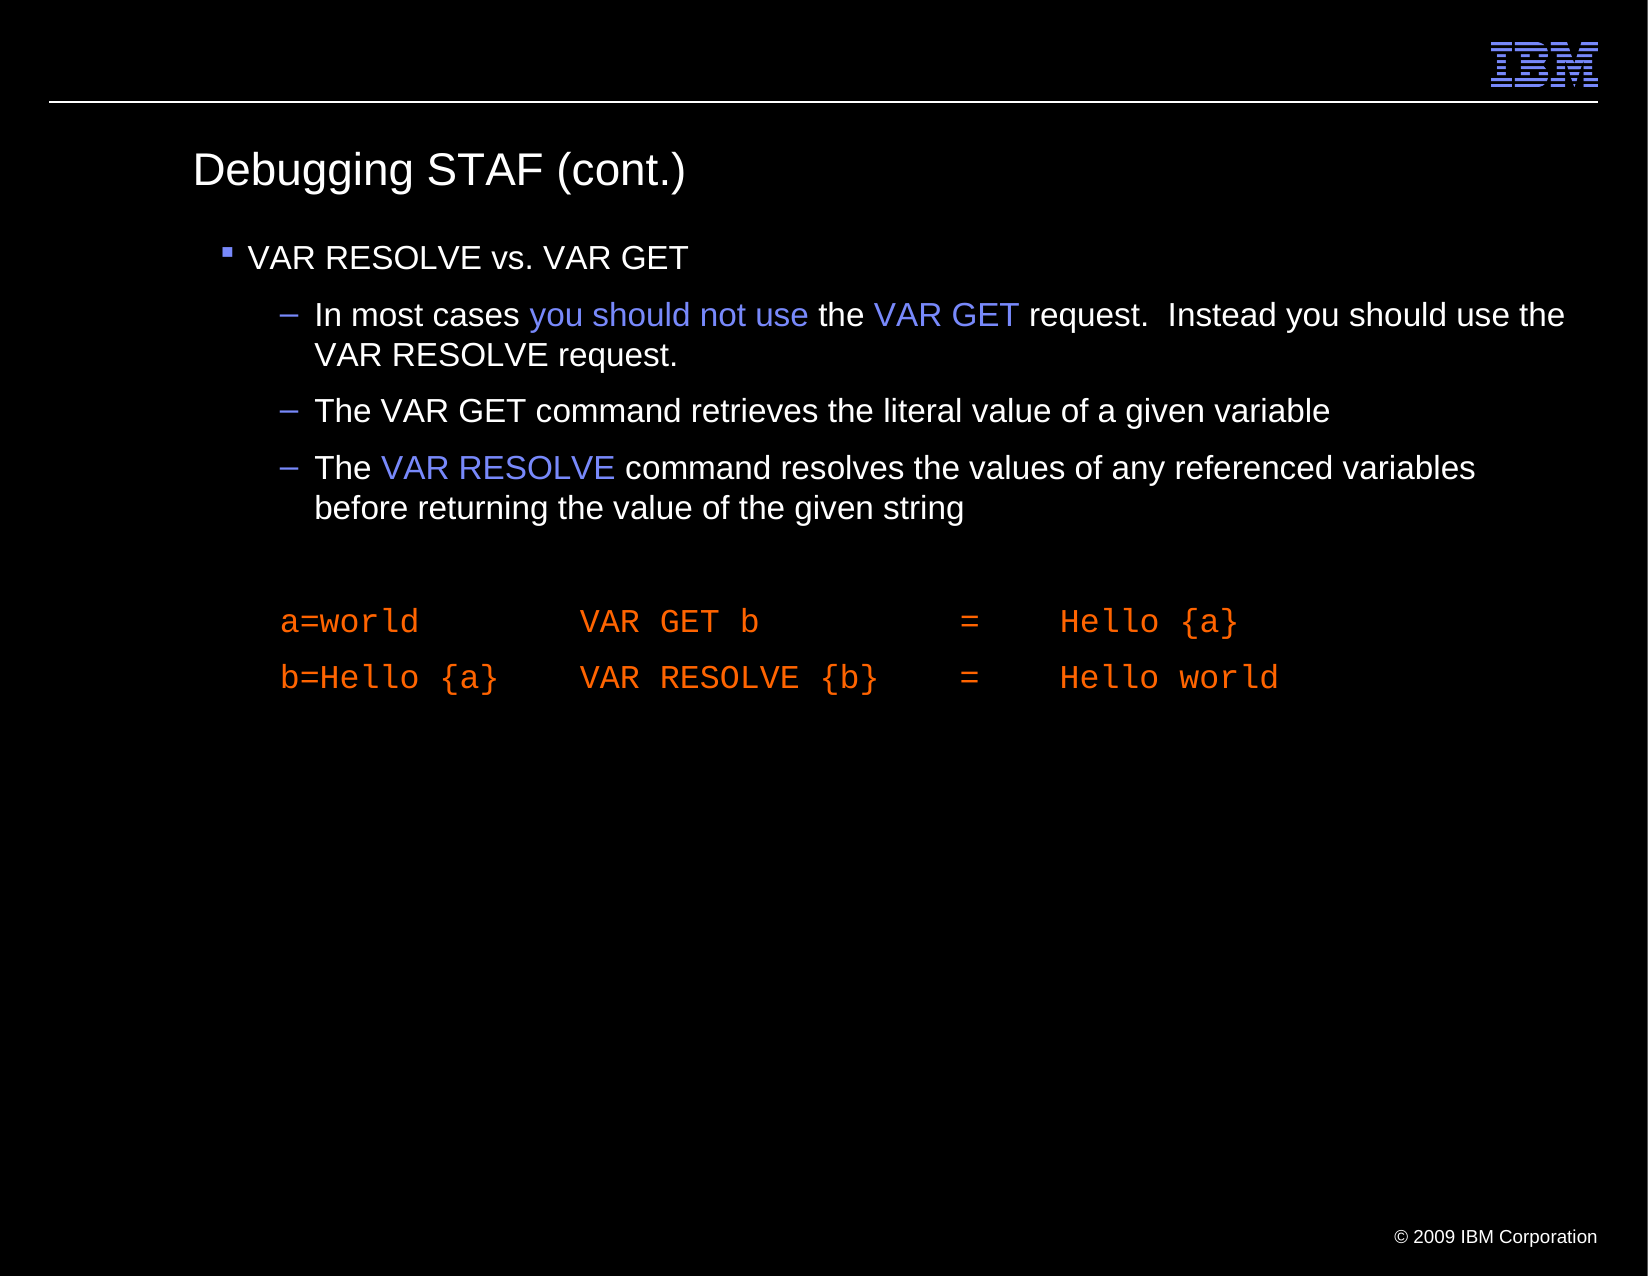

# Debugging STAF (cont.)
VAR RESOLVE vs. VAR GET
In most cases you should not use the VAR GET request. Instead you should use the VAR RESOLVE request.
The VAR GET command retrieves the literal value of a given variable
The VAR RESOLVE command resolves the values of any referenced variables before returning the value of the given string
a=world	 VAR GET b	 = Hello {a}
b=Hello {a}	 VAR RESOLVE {b} = Hello world